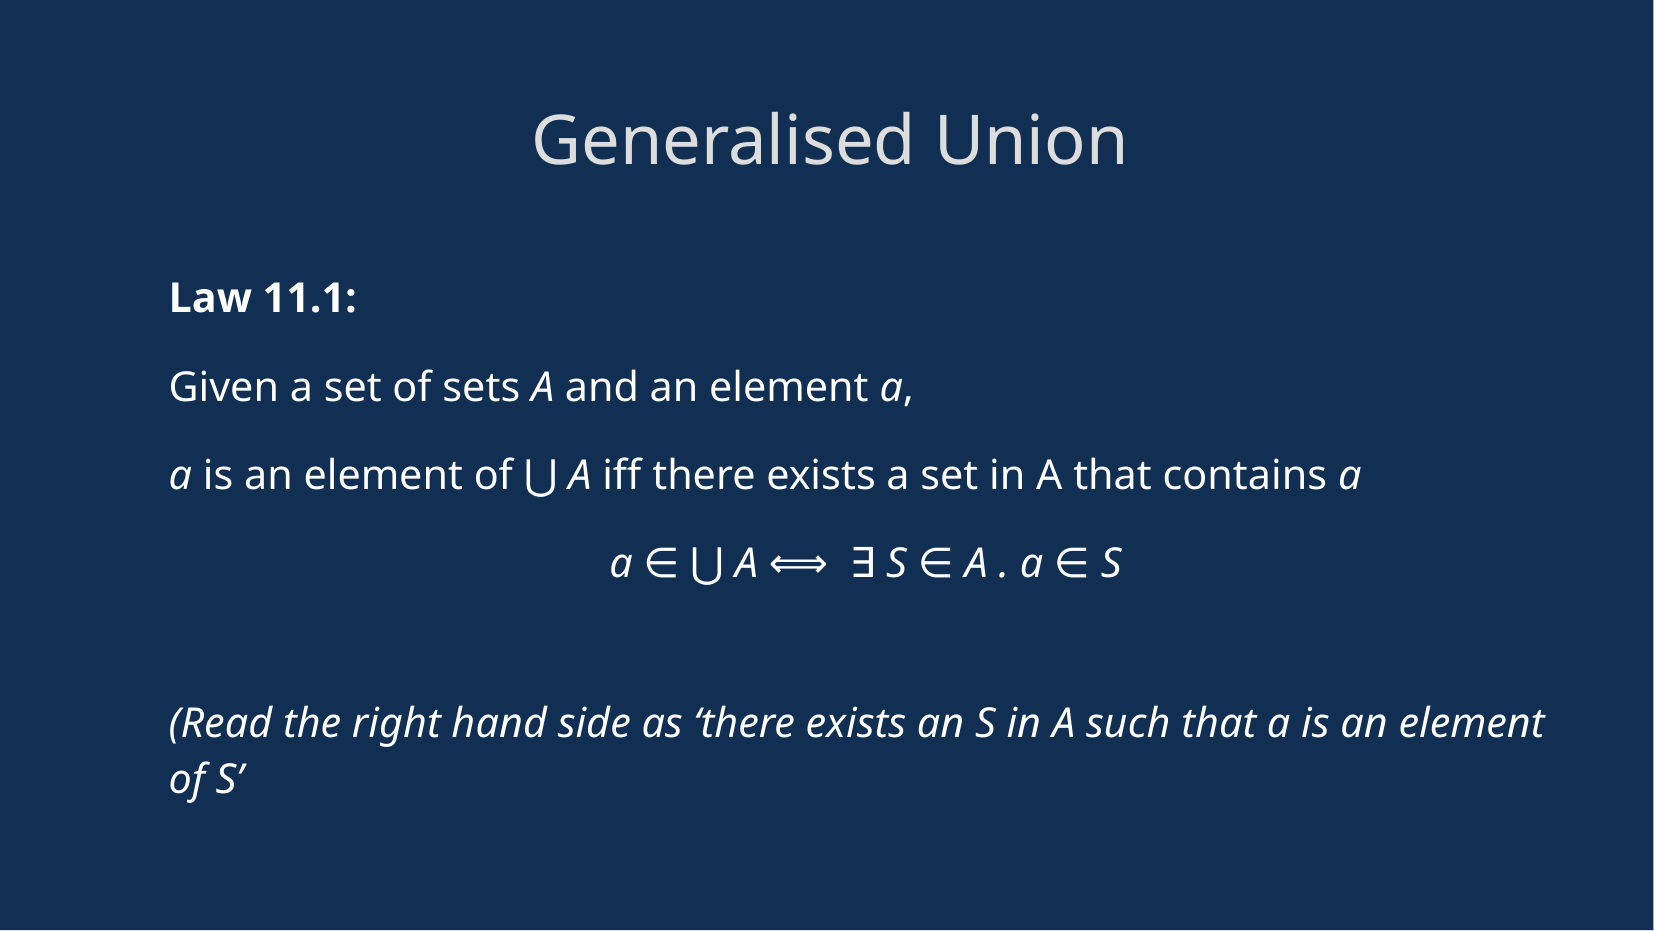

# Generalised Union
Law 11.1:
Given a set of sets A and an element a,
a is an element of ⋃ A iff there exists a set in A that contains a
a ∈ ⋃ A ⟺ ∃ S ∈ A . a ∈ S
(Read the right hand side as ‘there exists an S in A such that a is an element of S’